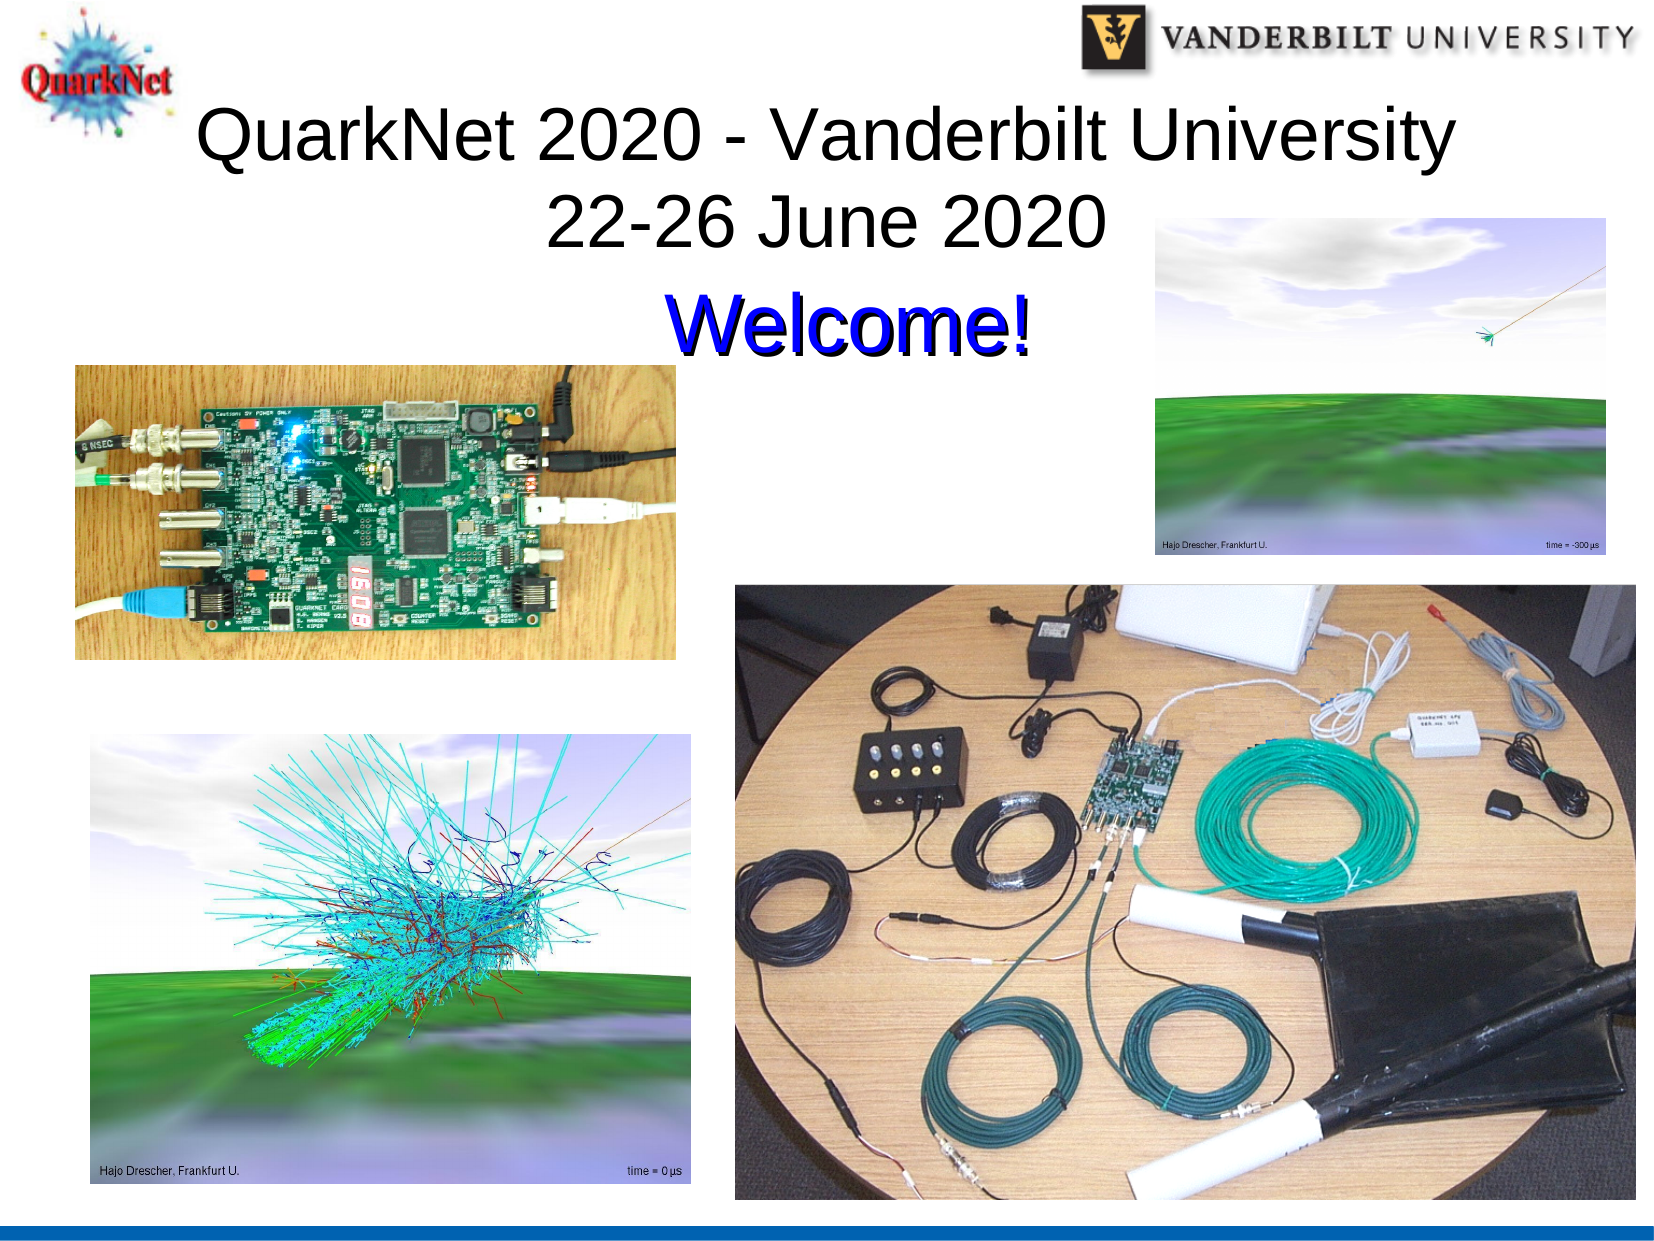

# QuarkNet 2020 - Vanderbilt University 22-26 June 2020
Welcome!